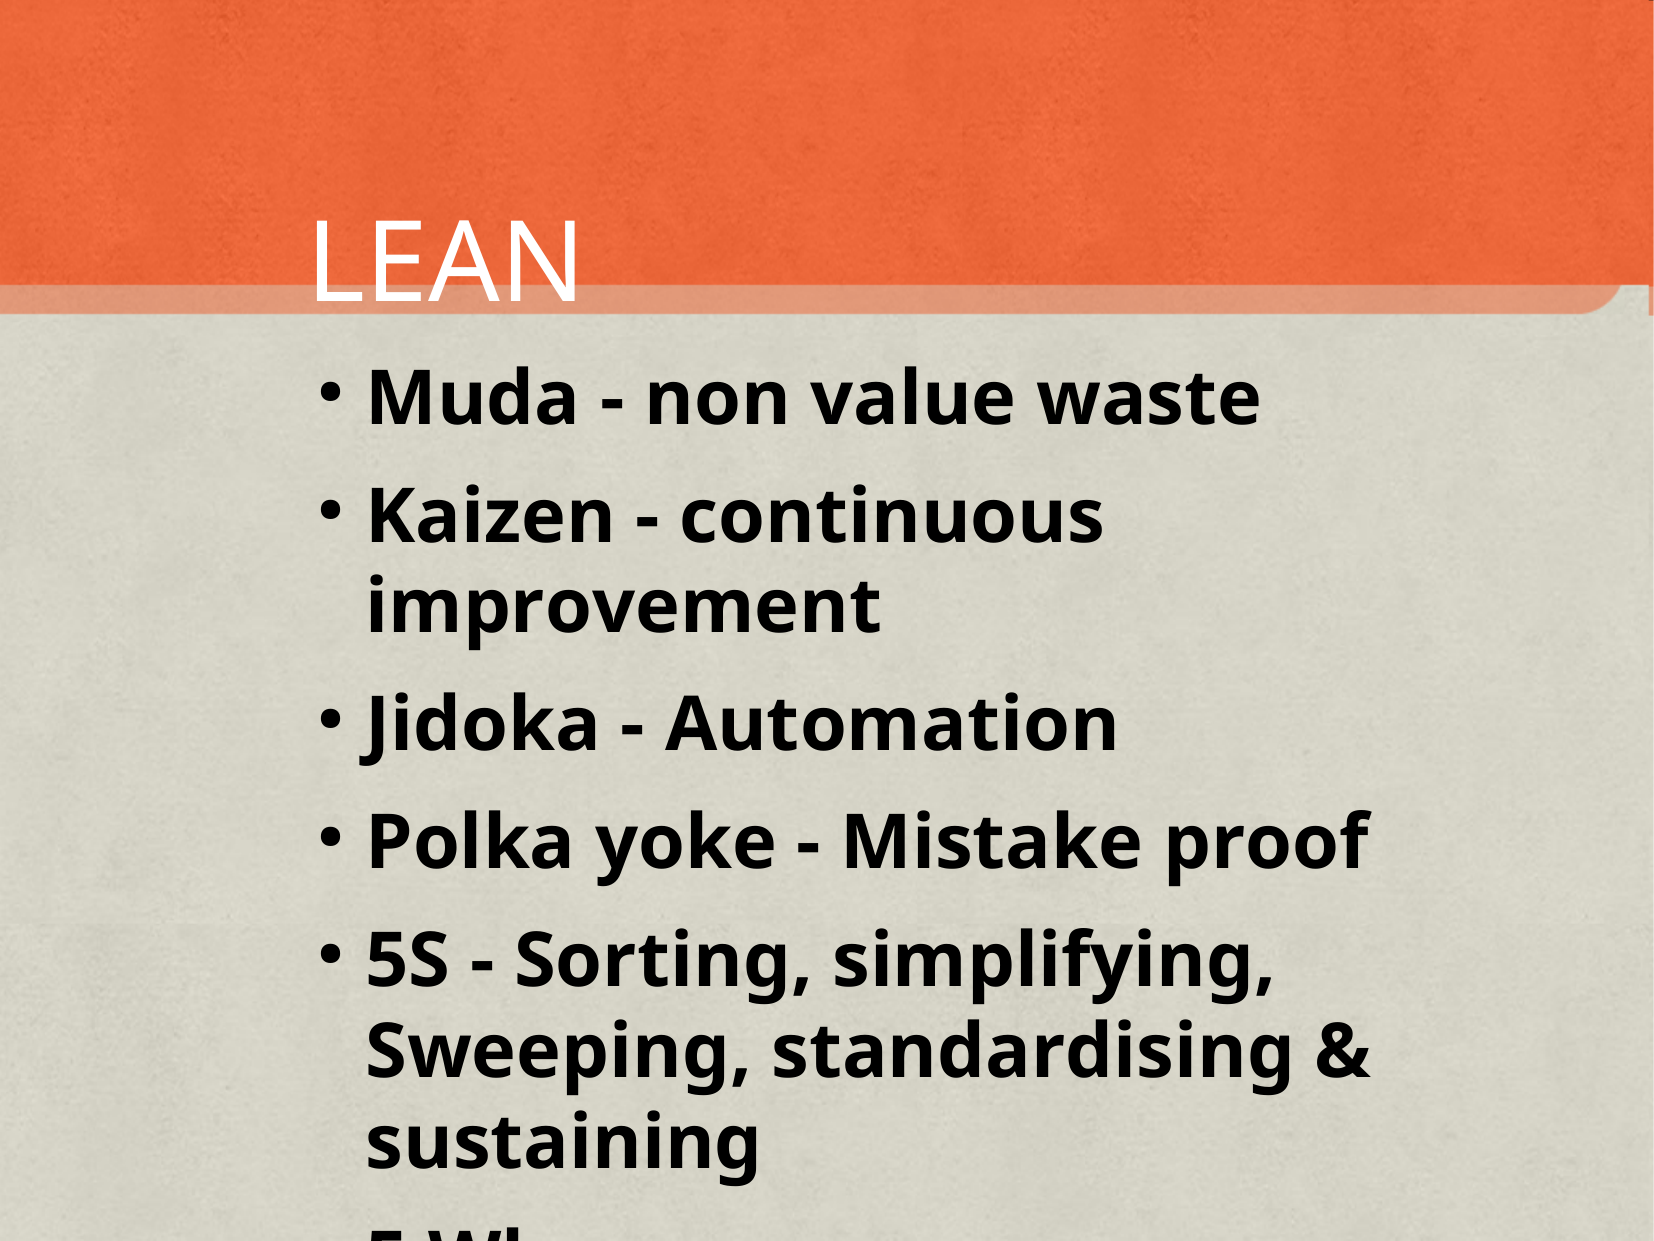

# LEAN
Muda - non value waste
Kaizen - continuous improvement
Jidoka - Automation
Polka yoke - Mistake proof
5S - Sorting, simplifying, Sweeping, standardising & sustaining
5 Why